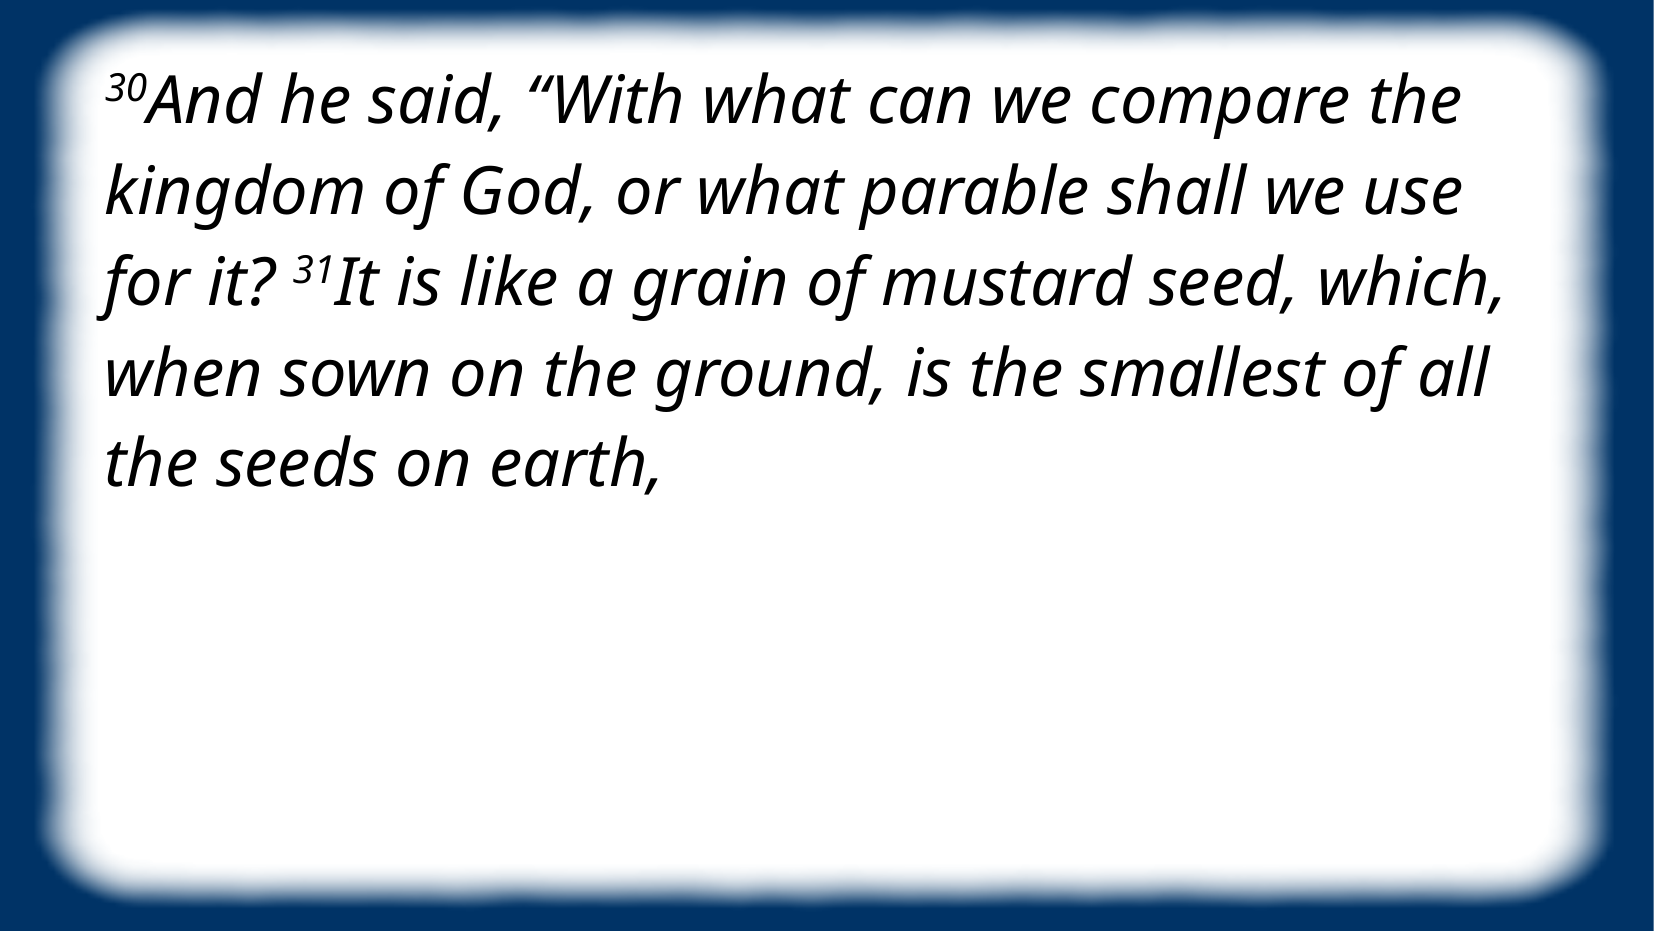

30And he said, “With what can we compare the kingdom of God, or what parable shall we use for it? 31It is like a grain of mustard seed, which, when sown on the ground, is the smallest of all the seeds on earth,